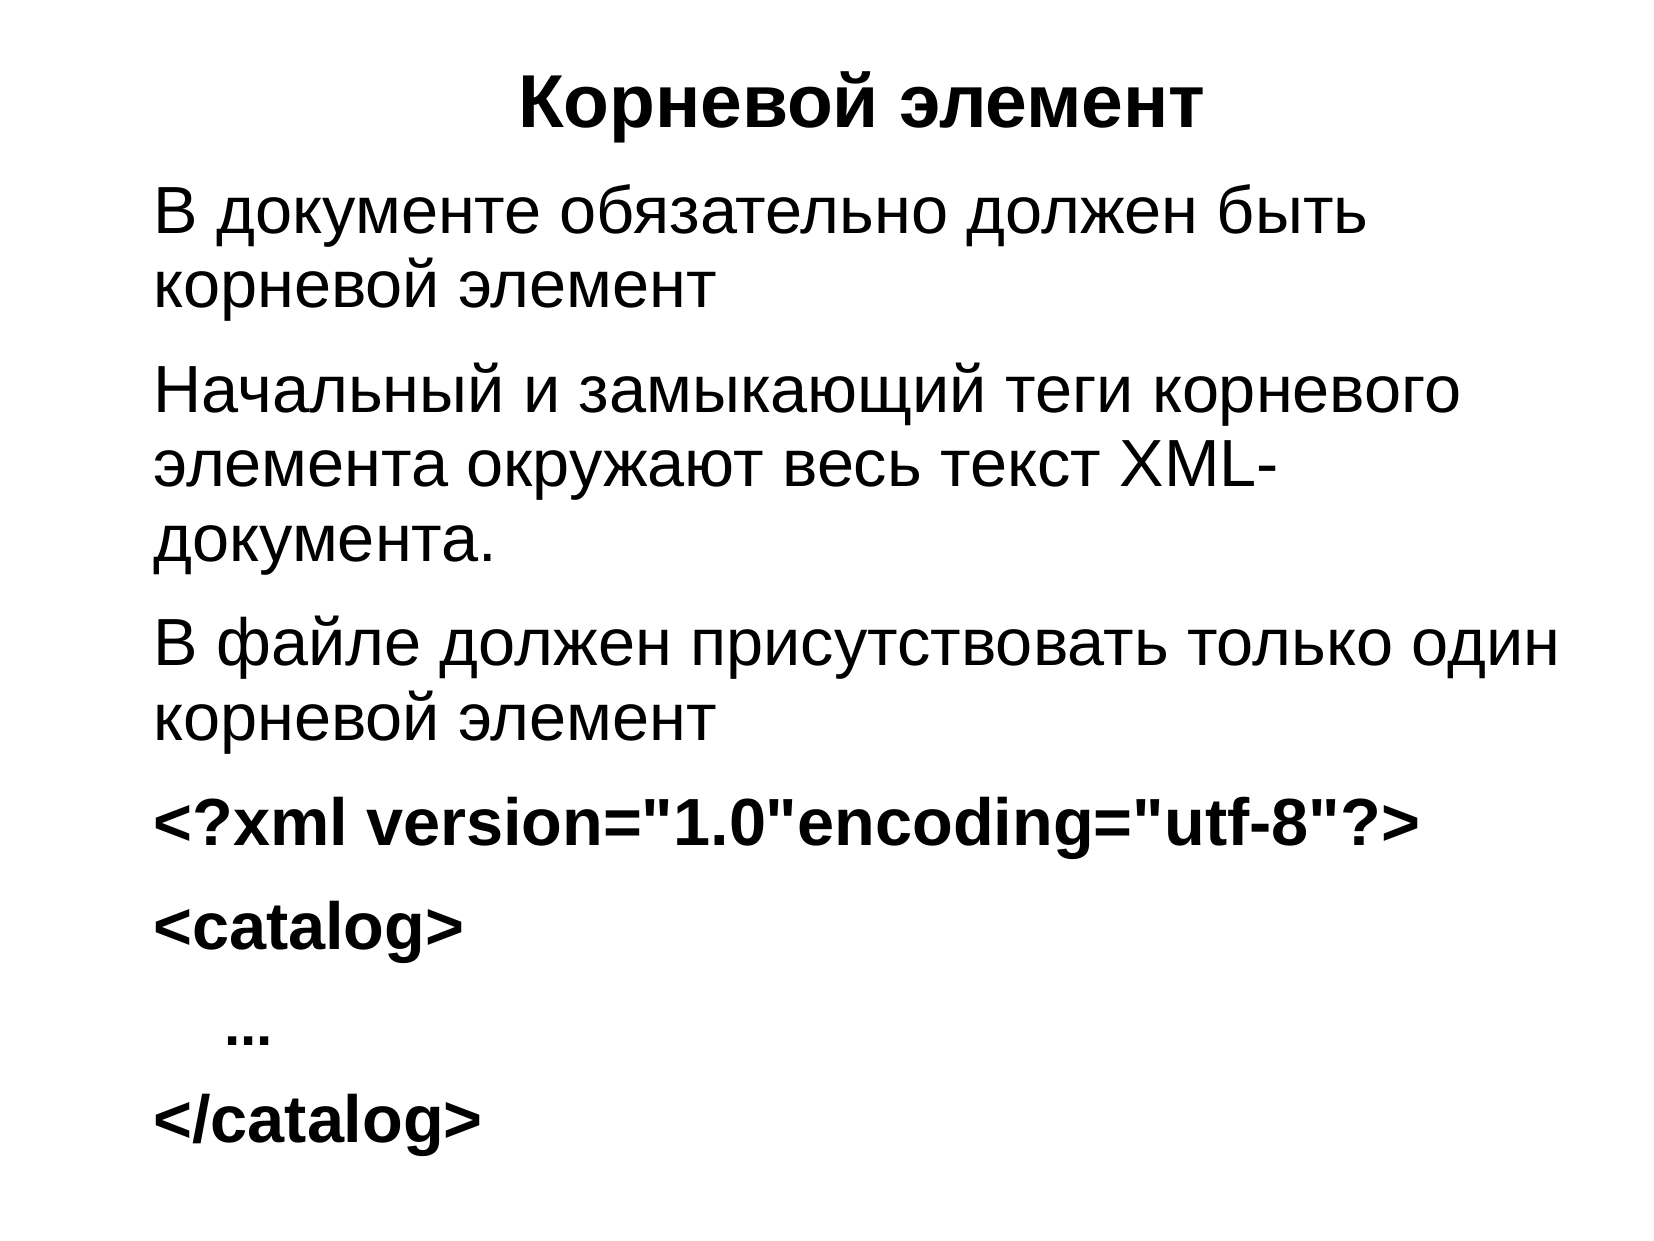

# Корневой элемент
В документе обязательно должен быть корневой элемент
Начальный и замыкающий теги корневого элемента окружают весь текст XML-документа.
В файле должен присутствовать только один корневой элемент
<?xml version="1.0"encoding="utf-8"?>
<catalog>
...
</catalog>